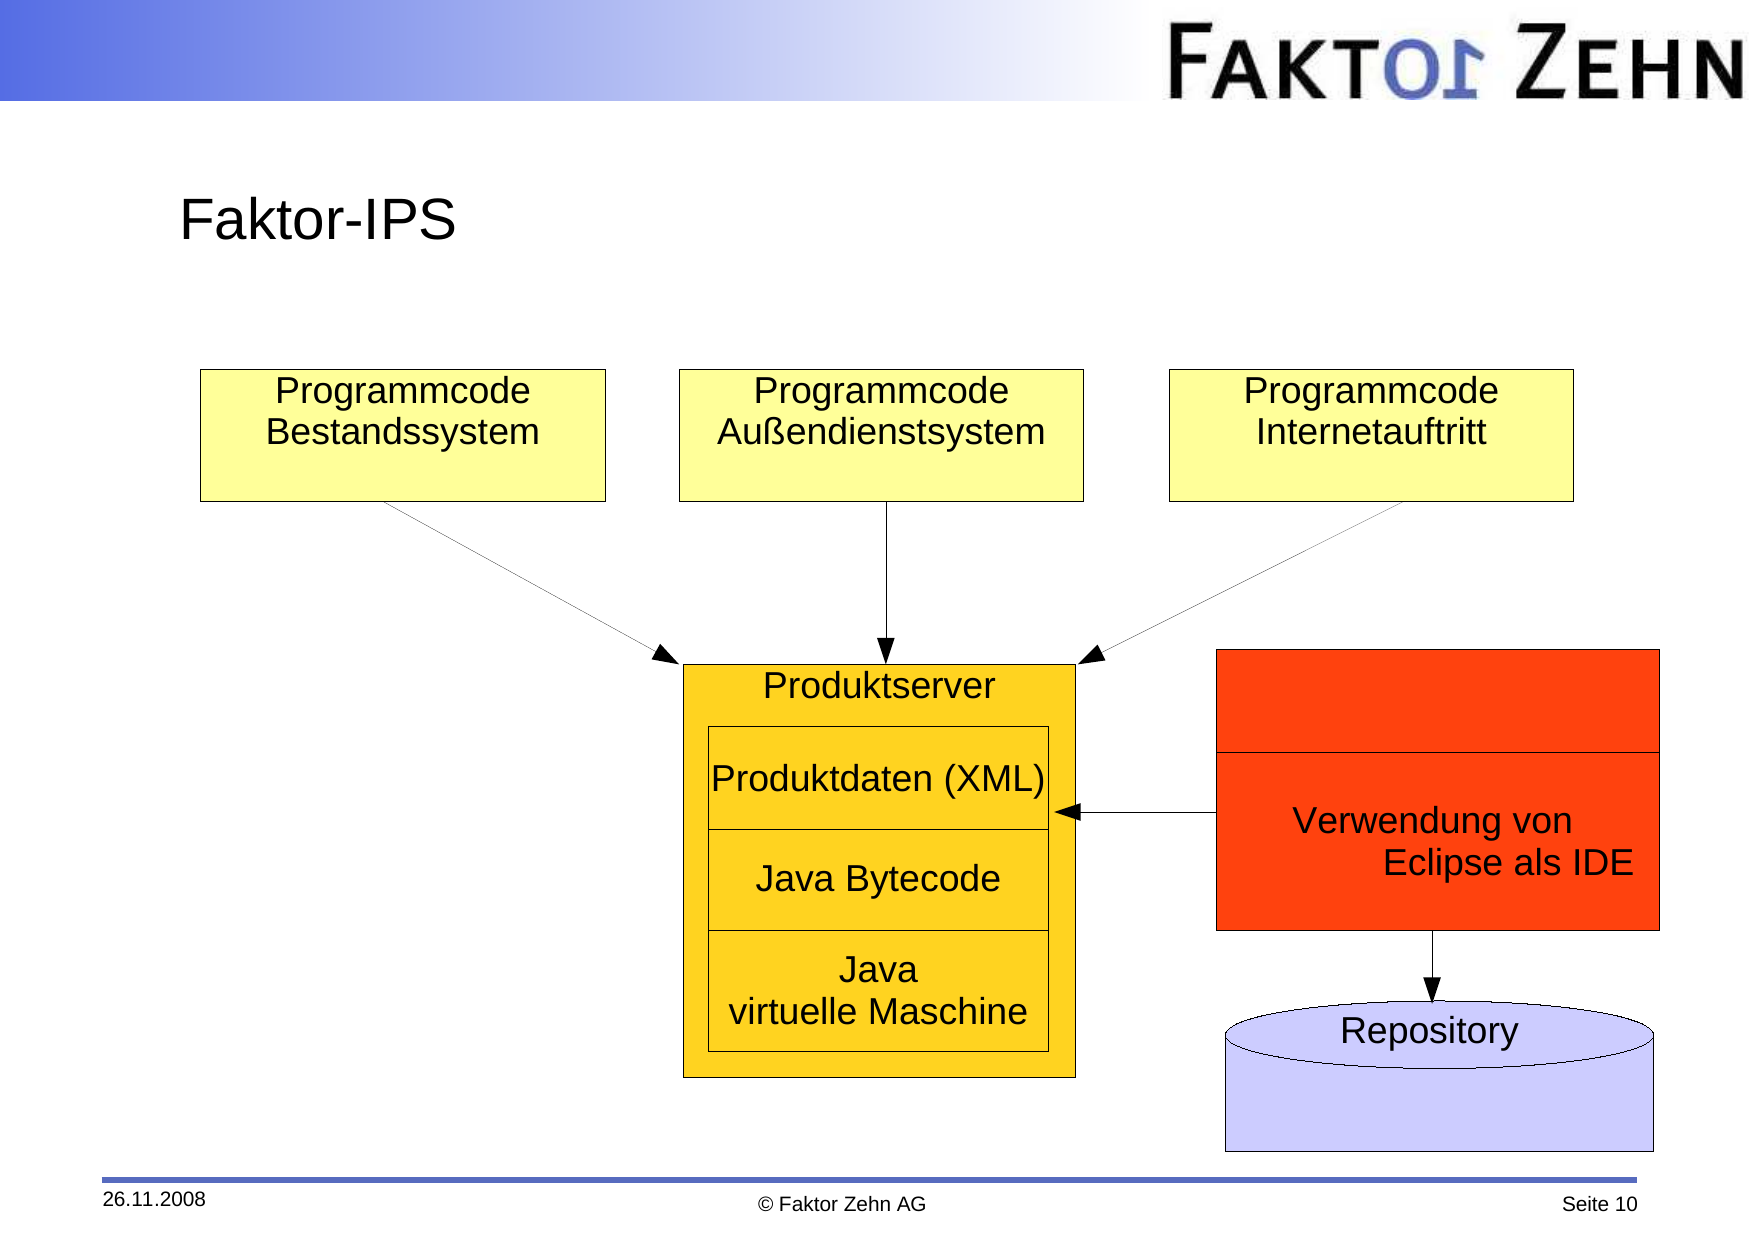

# Faktor-IPS
Programmcode
Bestandssystem
Programmcode
Außendienstsystem
Programmcode
Internetauftritt
Produktserver
Produktdaten (XML)
Verwendung von
Eclipse als IDE
Java Bytecode
Java
virtuelle Maschine
Repository